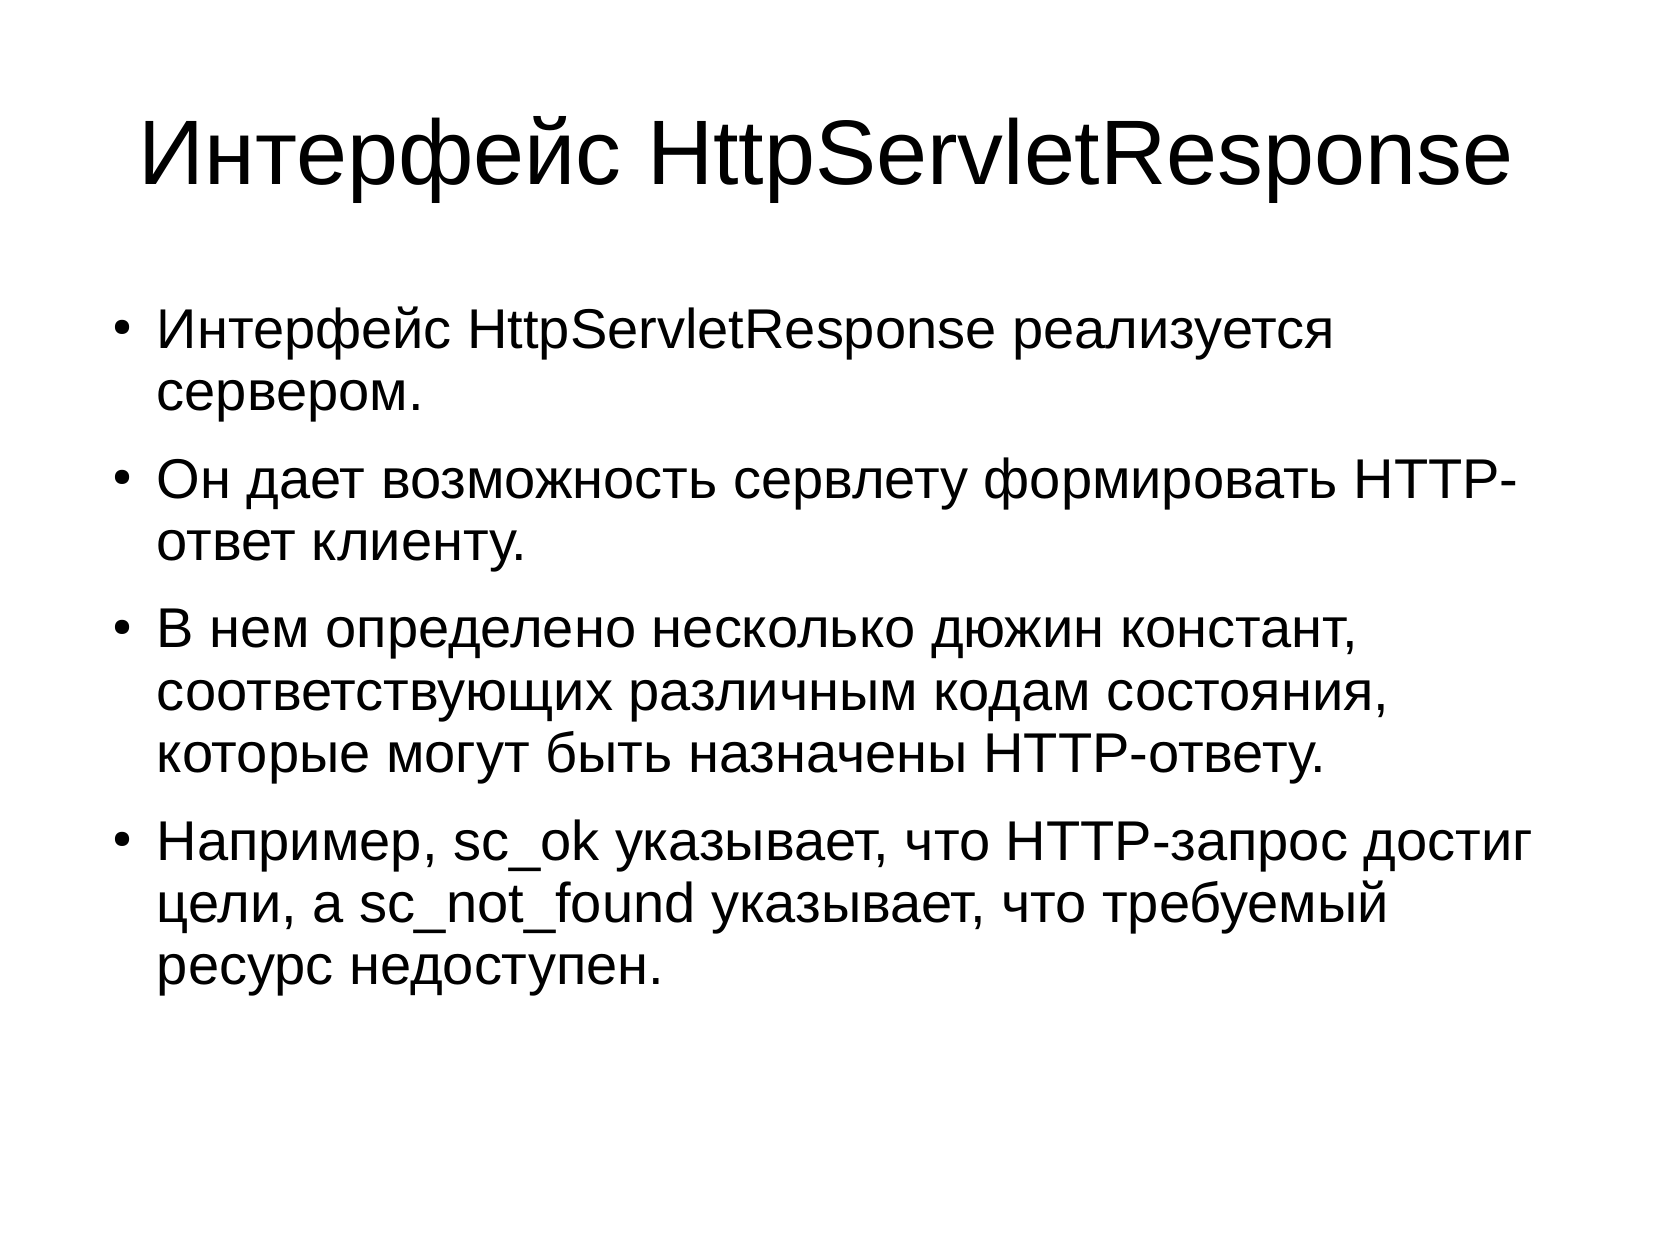

# Интерфейс HttpServletResponse
Интерфейс HttpServletResponse реализуется сервером.
Он дает возможность сервлету формировать HTTP-ответ клиенту.
В нем определено несколько дюжин констант, соответствующих различным кодам состояния, которые могут быть назначены HTTP-ответу.
Например, sc_ok указывает, что HTTP-запрос достиг цели, a sc_not_found указывает, что требуемый ресурс недоступен.